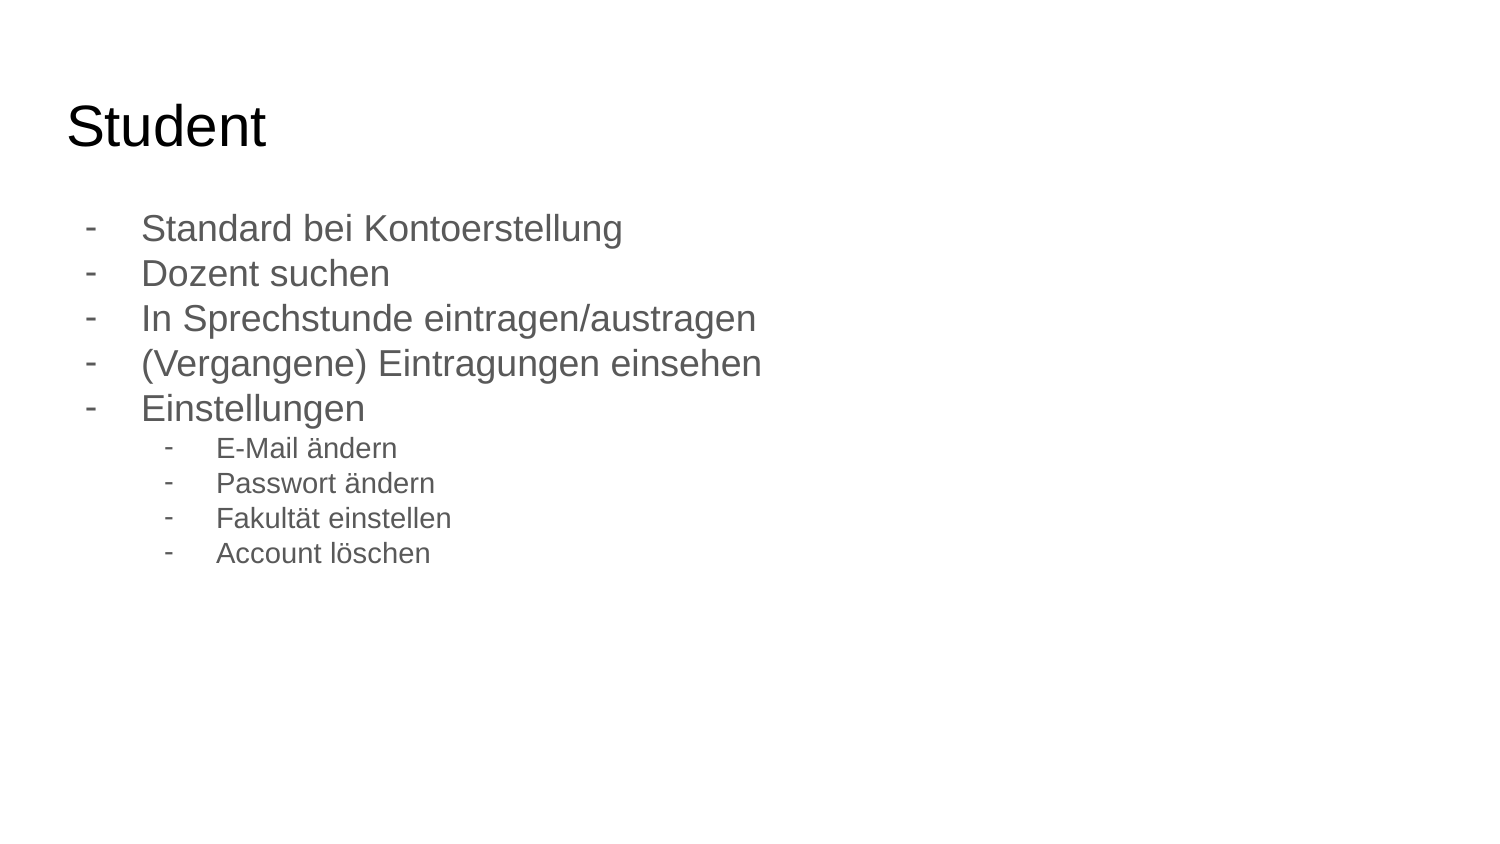

# Student
Standard bei Kontoerstellung
Dozent suchen
In Sprechstunde eintragen/austragen
(Vergangene) Eintragungen einsehen
Einstellungen
E-Mail ändern
Passwort ändern
Fakultät einstellen
Account löschen